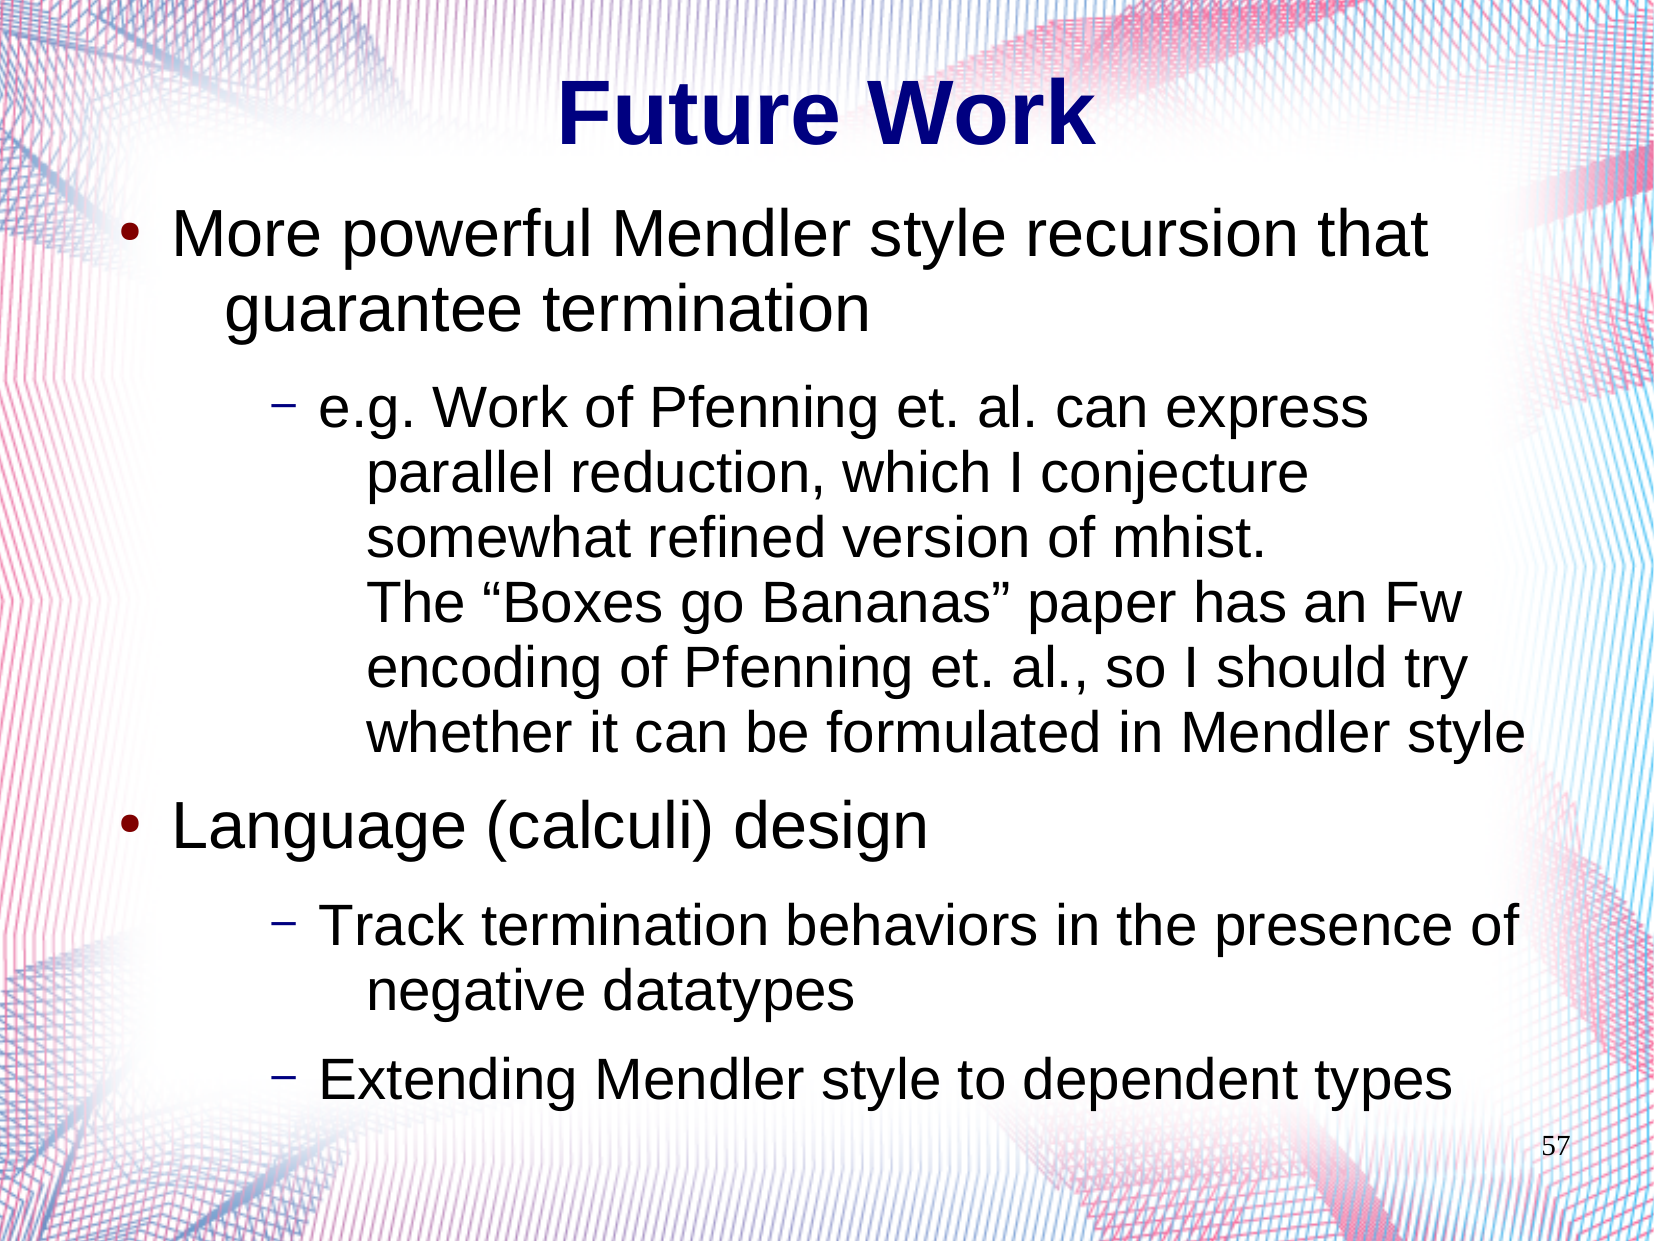

# Future Work
More powerful Mendler style recursion that guarantee termination
e.g. Work of Pfenning et. al. can express parallel reduction, which I conjecture somewhat refined version of mhist.
The “Boxes go Bananas” paper has an Fw encoding of Pfenning et. al., so I should try whether it can be formulated in Mendler style
Language (calculi) design
Track termination behaviors in the presence of negative datatypes
Extending Mendler style to dependent types
57